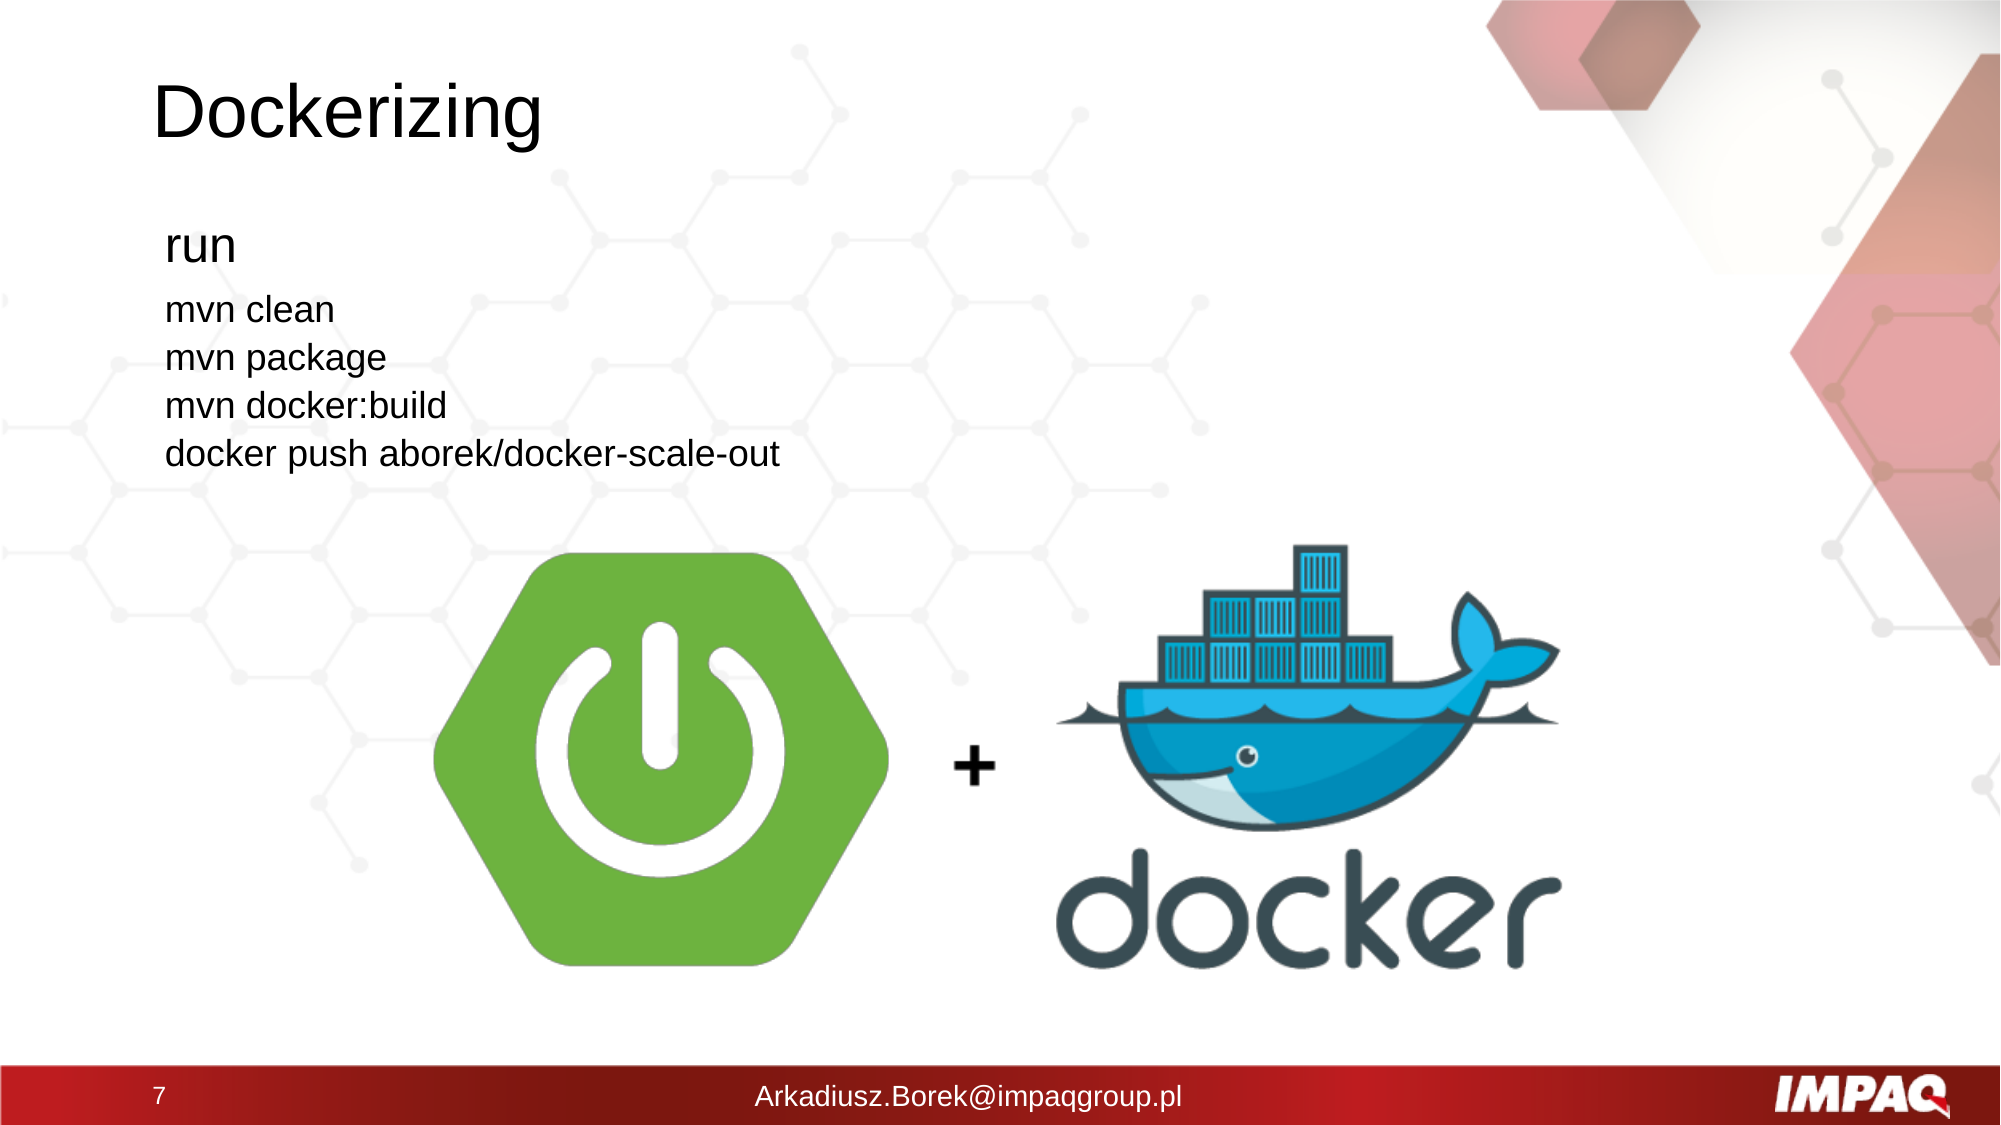

Dockerizing
run
mvn clean
mvn package
mvn docker:build
docker push aborek/docker-scale-out
Arkadiusz.Borek@impaqgroup.pl